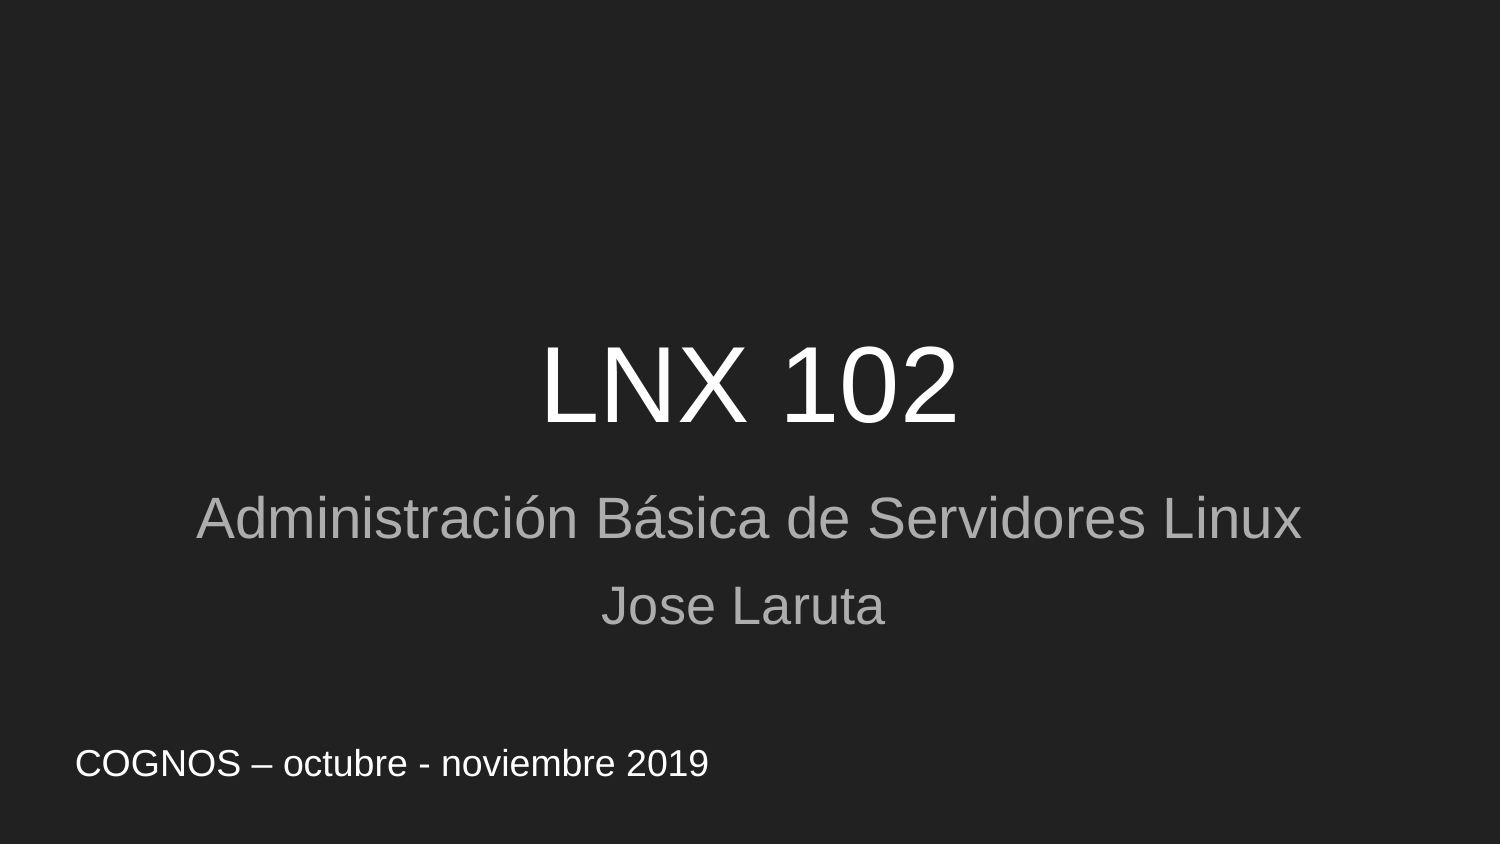

# LNX 102
Administración Básica de Servidores Linux
Jose Laruta
COGNOS – octubre - noviembre 2019